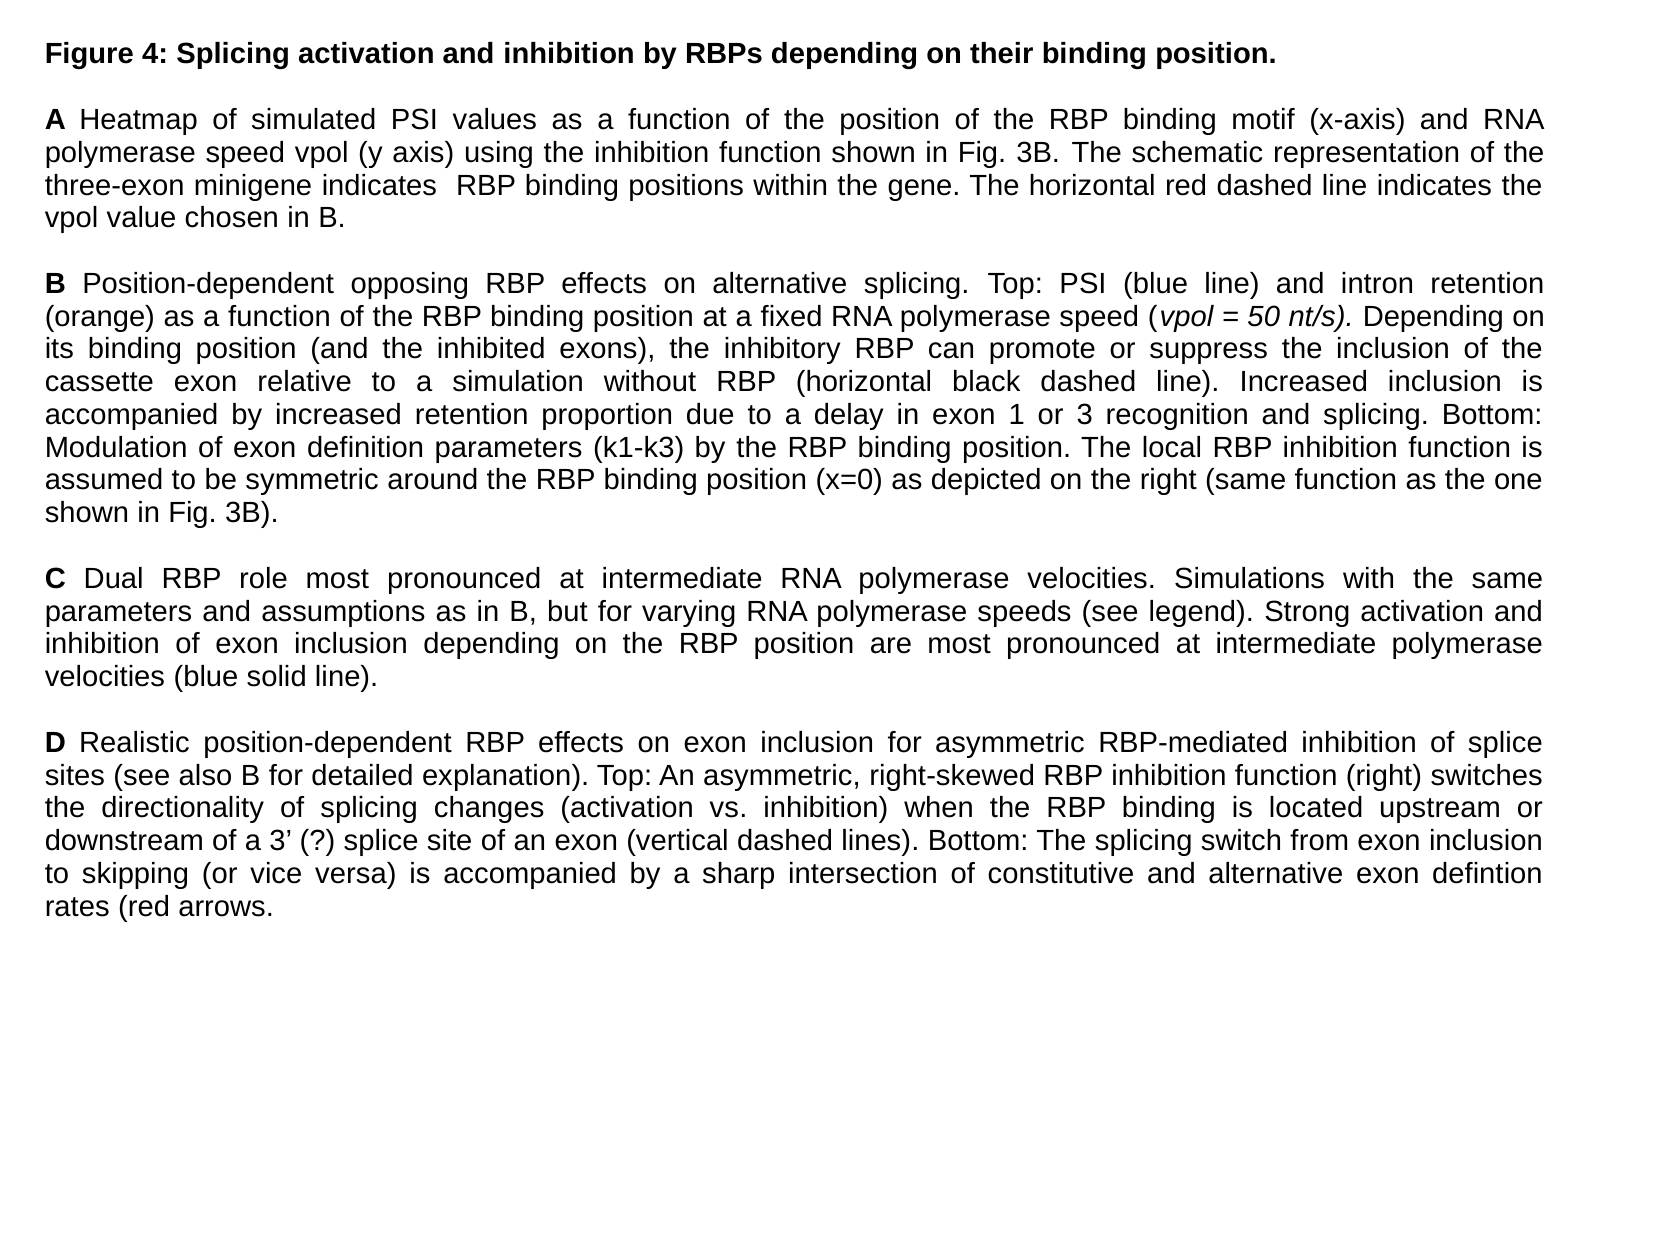

Figure 4: Splicing activation and inhibition by RBPs depending on their binding position.
A Heatmap of simulated PSI values as a function of the position of the RBP binding motif (x-axis) and RNA polymerase speed vpol (y axis) using the inhibition function shown in Fig. 3B. The schematic representation of the three-exon minigene indicates RBP binding positions within the gene. The horizontal red dashed line indicates the vpol value chosen in B.
B Position-dependent opposing RBP effects on alternative splicing. Top: PSI (blue line) and intron retention (orange) as a function of the RBP binding position at a fixed RNA polymerase speed (vpol = 50 nt/s). Depending on its binding position (and the inhibited exons), the inhibitory RBP can promote or suppress the inclusion of the cassette exon relative to a simulation without RBP (horizontal black dashed line). Increased inclusion is accompanied by increased retention proportion due to a delay in exon 1 or 3 recognition and splicing. Bottom: Modulation of exon definition parameters (k1-k3) by the RBP binding position. The local RBP inhibition function is assumed to be symmetric around the RBP binding position (x=0) as depicted on the right (same function as the one shown in Fig. 3B).
C Dual RBP role most pronounced at intermediate RNA polymerase velocities. Simulations with the same parameters and assumptions as in B, but for varying RNA polymerase speeds (see legend). Strong activation and inhibition of exon inclusion depending on the RBP position are most pronounced at intermediate polymerase velocities (blue solid line).
D Realistic position-dependent RBP effects on exon inclusion for asymmetric RBP-mediated inhibition of splice sites (see also B for detailed explanation). Top: An asymmetric, right-skewed RBP inhibition function (right) switches the directionality of splicing changes (activation vs. inhibition) when the RBP binding is located upstream or downstream of a 3’ (?) splice site of an exon (vertical dashed lines). Bottom: The splicing switch from exon inclusion to skipping (or vice versa) is accompanied by a sharp intersection of constitutive and alternative exon defintion rates (red arrows.